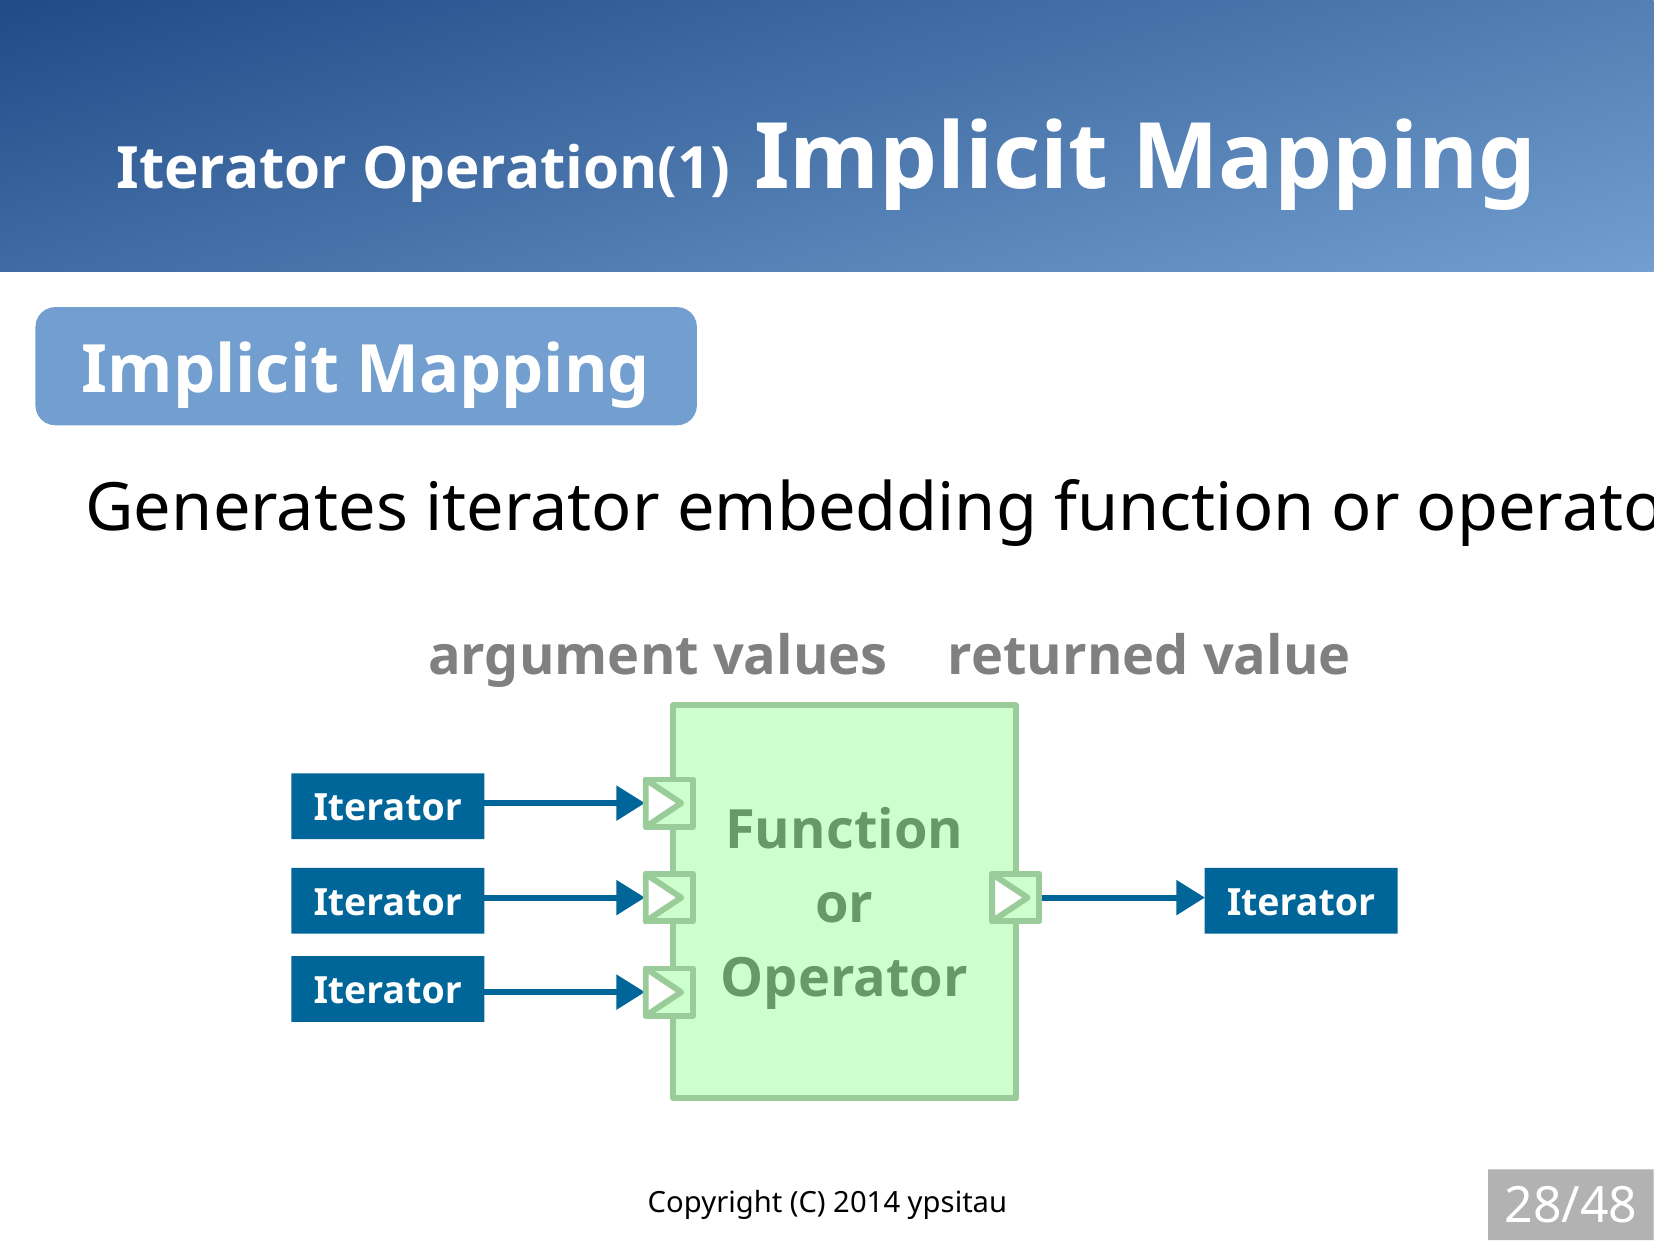

# Iterator Operation(1) Implicit Mapping
Implicit Mapping
Generates iterator embedding function or operator
argument values
returned value
Function
or
Operator
Iterator
Iterator
Iterator
Iterator
28
Copyright (C) 2014 ypsitau